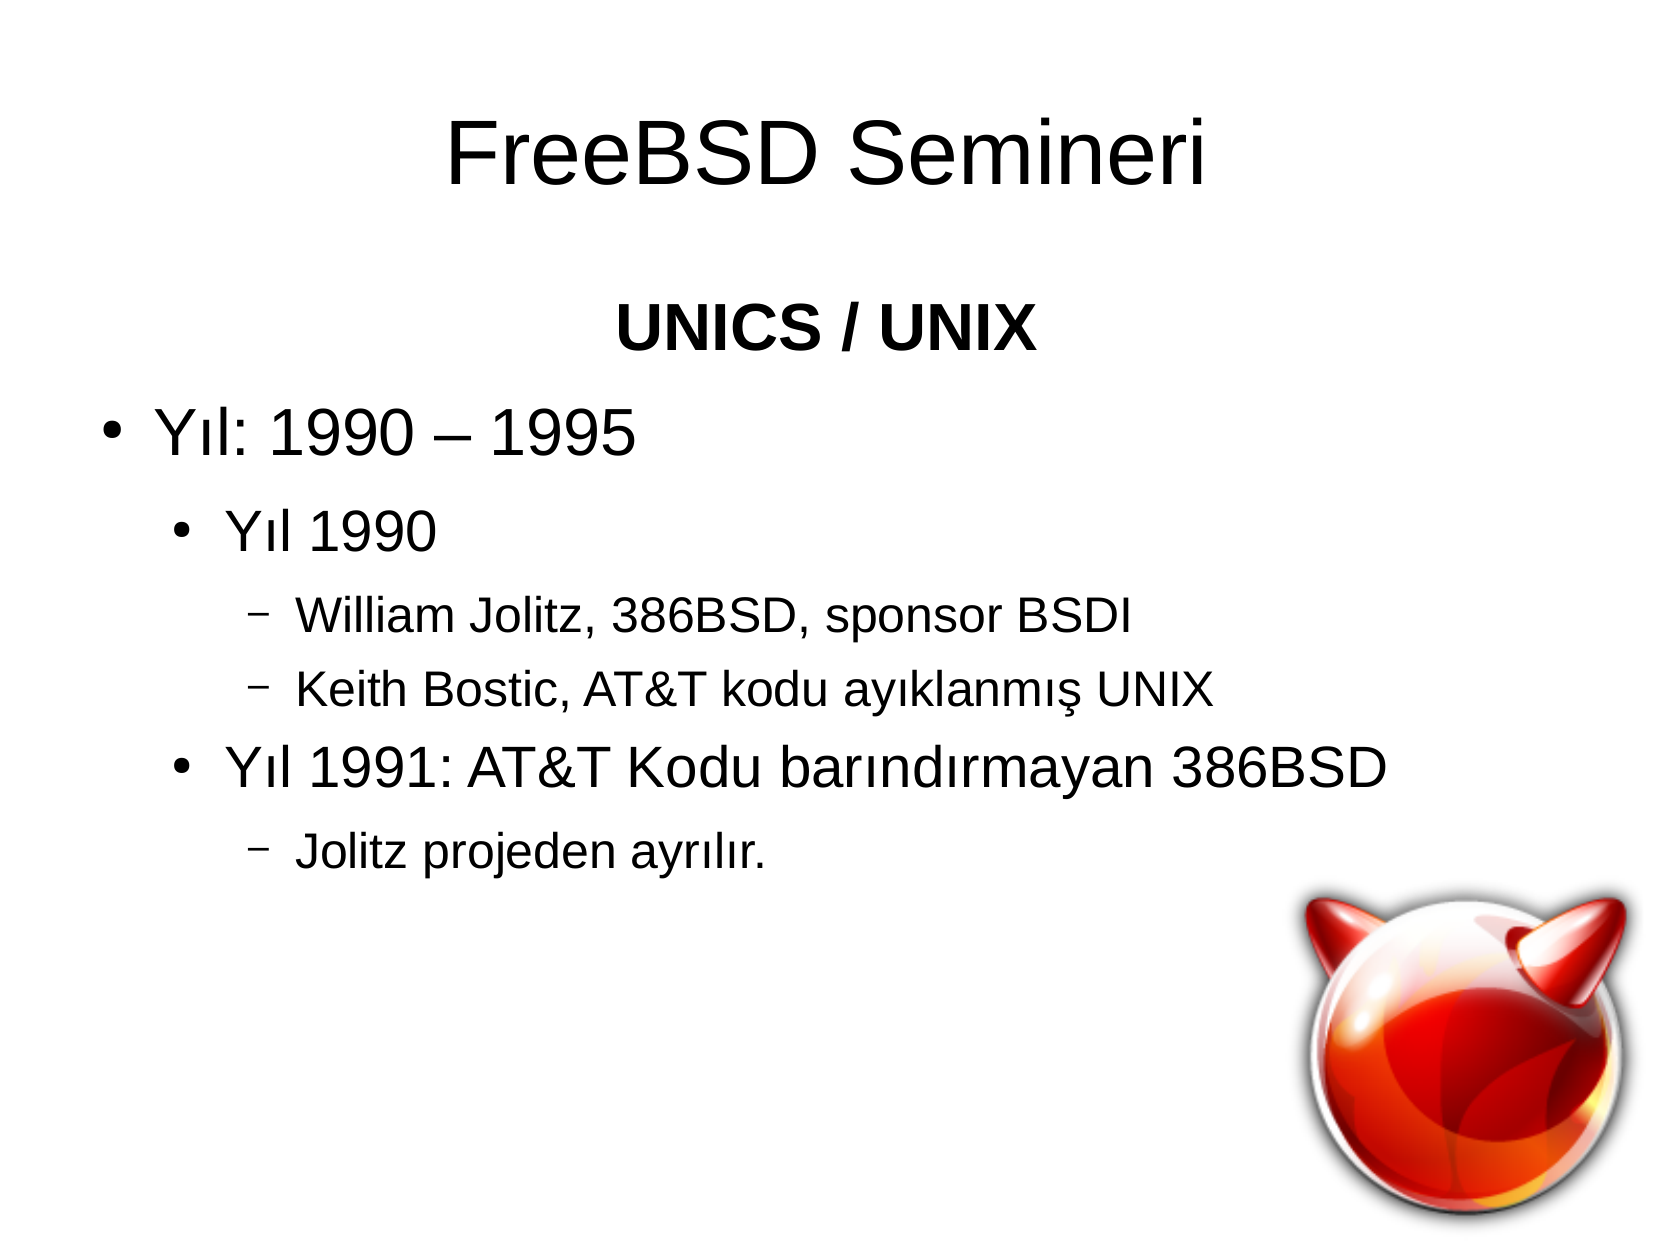

# FreeBSD Semineri
UNICS / UNIX
Yıl: 1990 – 1995
Yıl 1990
William Jolitz, 386BSD, sponsor BSDI
Keith Bostic, AT&T kodu ayıklanmış UNIX
Yıl 1991: AT&T Kodu barındırmayan 386BSD
Jolitz projeden ayrılır.